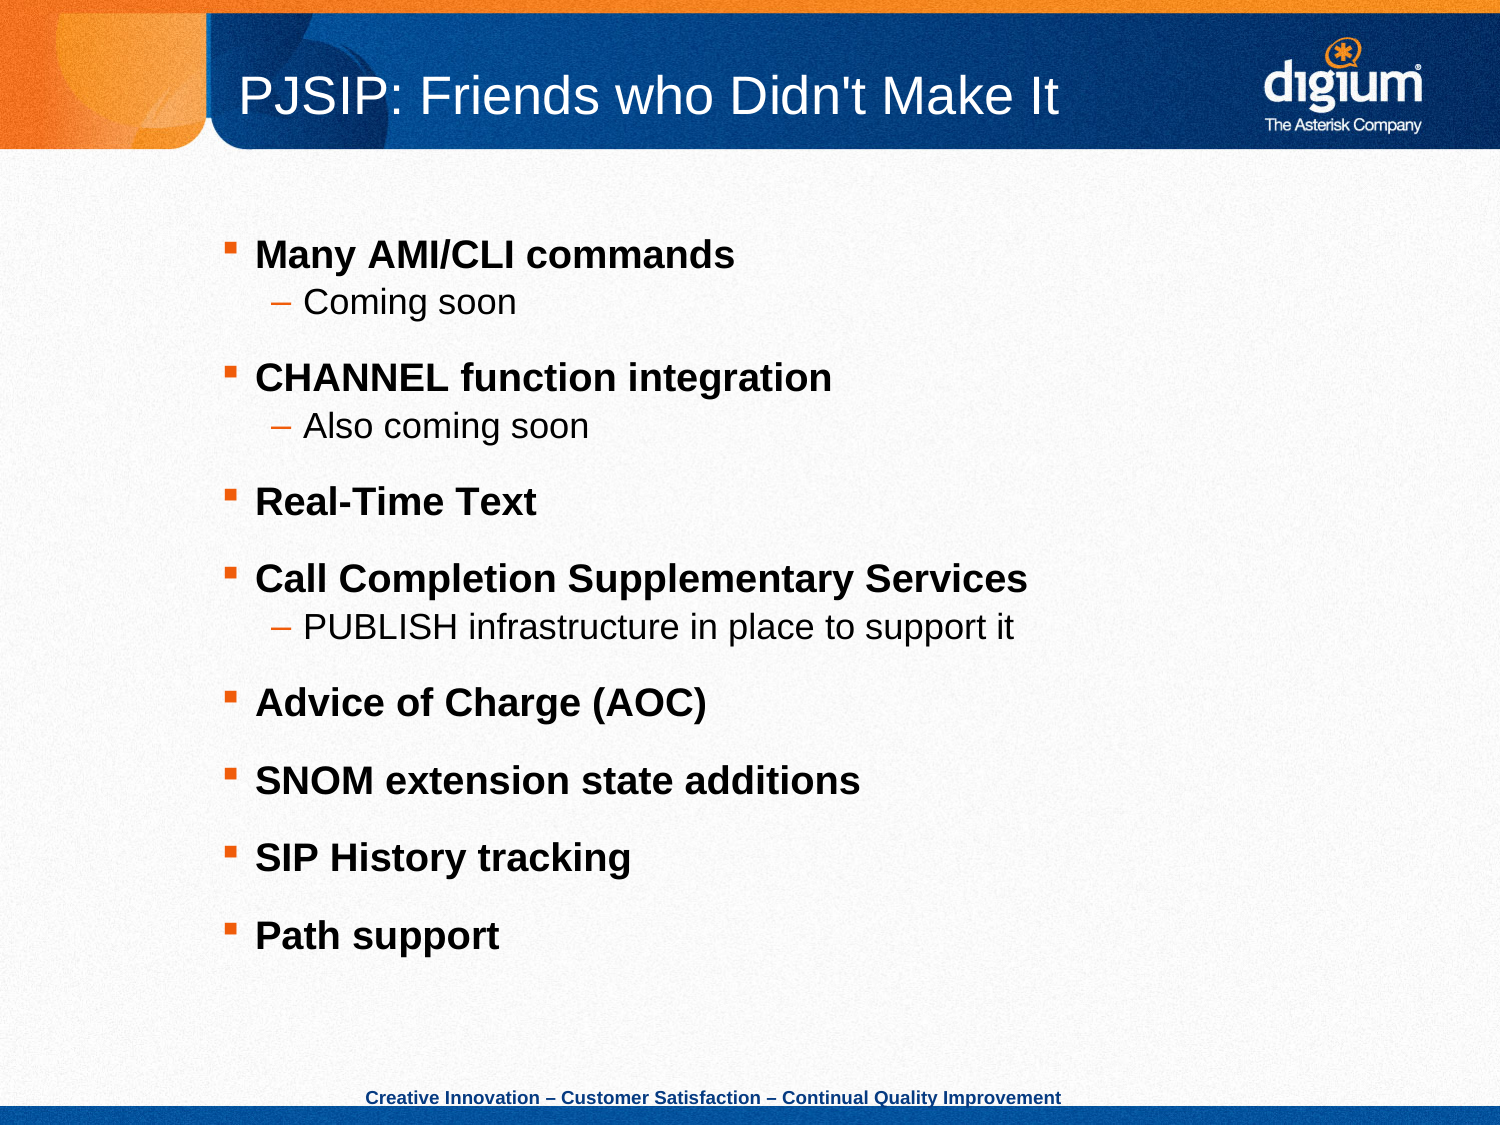

# PJSIP: Friends who Didn't Make It
Many AMI/CLI commands
Coming soon
CHANNEL function integration
Also coming soon
Real-Time Text
Call Completion Supplementary Services
PUBLISH infrastructure in place to support it
Advice of Charge (AOC)
SNOM extension state additions
SIP History tracking
Path support